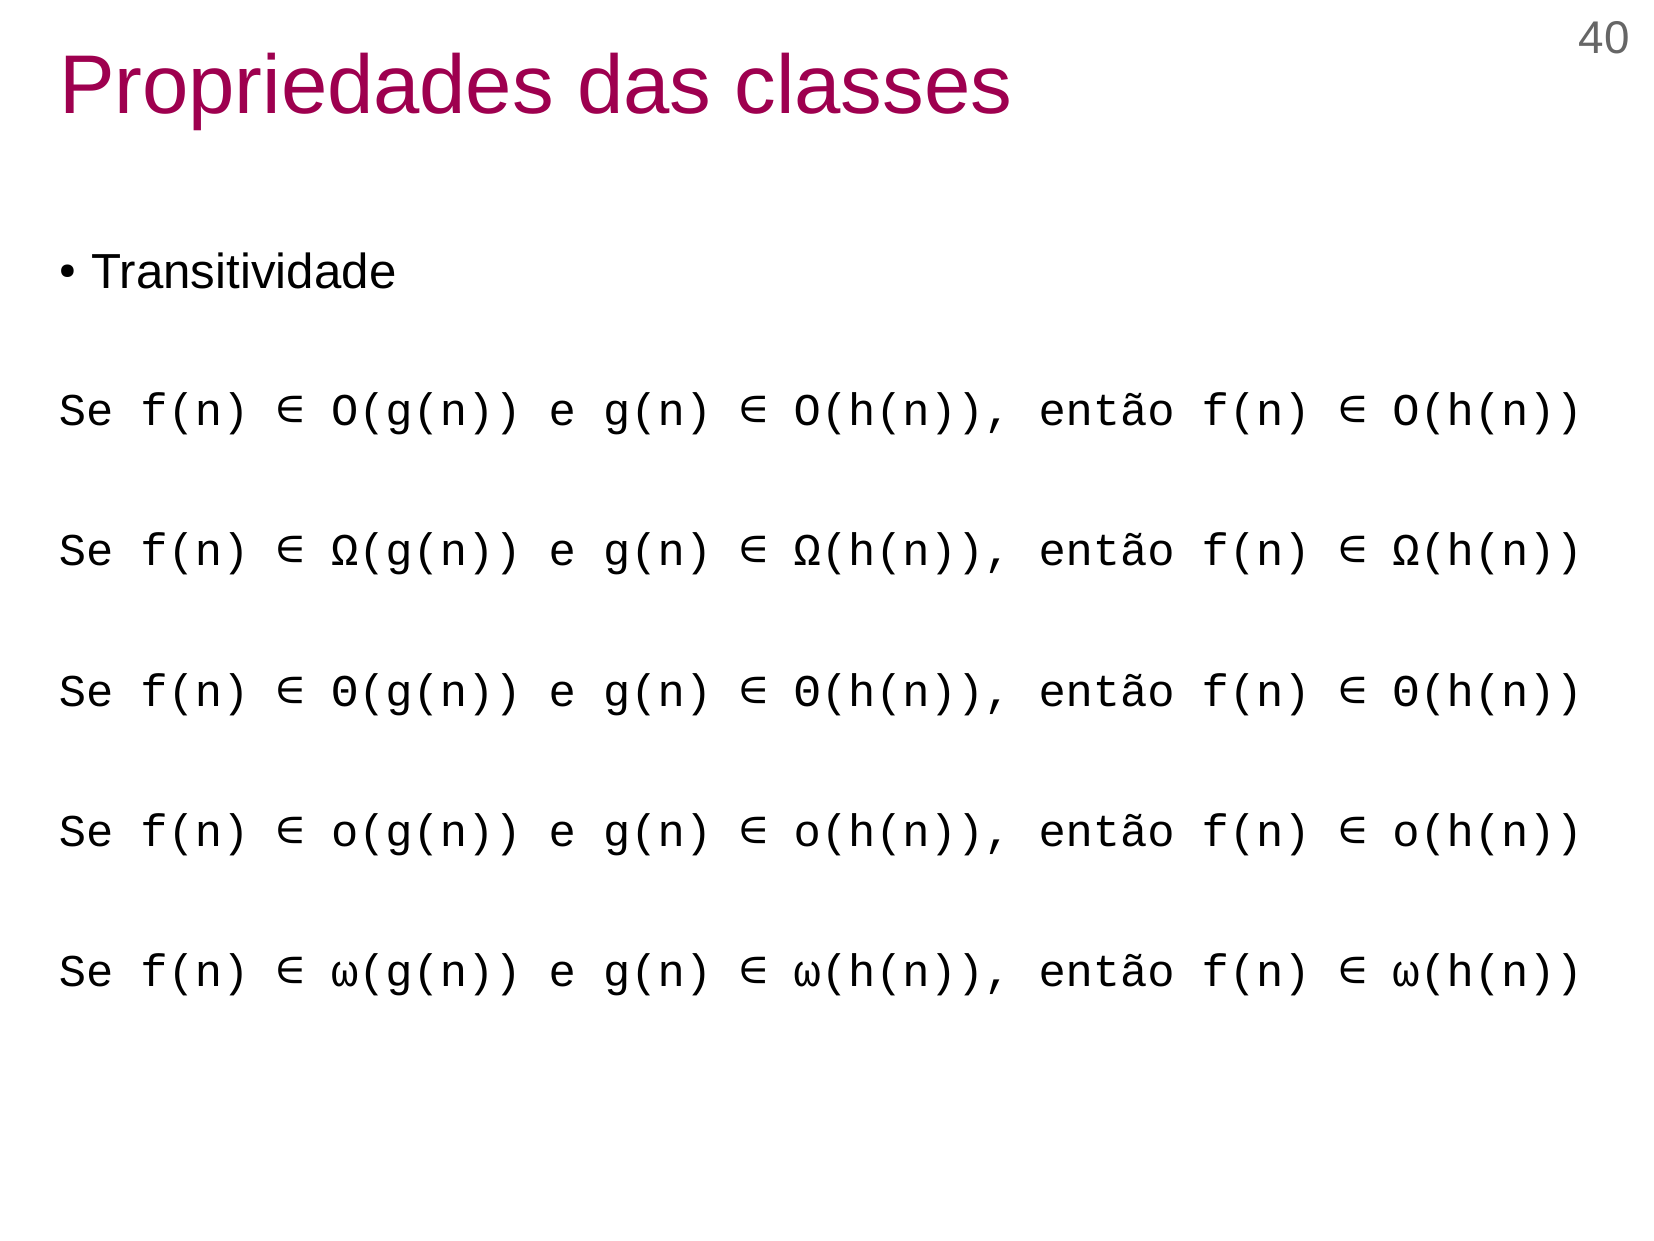

40
# Propriedades das classes
Transitividade
Se f(n) ∈ O(g(n)) e g(n) ∈ O(h(n)), então f(n) ∈ O(h(n))
Se f(n) ∈ Ω(g(n)) e g(n) ∈ Ω(h(n)), então f(n) ∈ Ω(h(n))
Se f(n) ∈ Θ(g(n)) e g(n) ∈ Θ(h(n)), então f(n) ∈ Θ(h(n))
Se f(n) ∈ o(g(n)) e g(n) ∈ o(h(n)), então f(n) ∈ o(h(n))
Se f(n) ∈ ω(g(n)) e g(n) ∈ ω(h(n)), então f(n) ∈ ω(h(n))